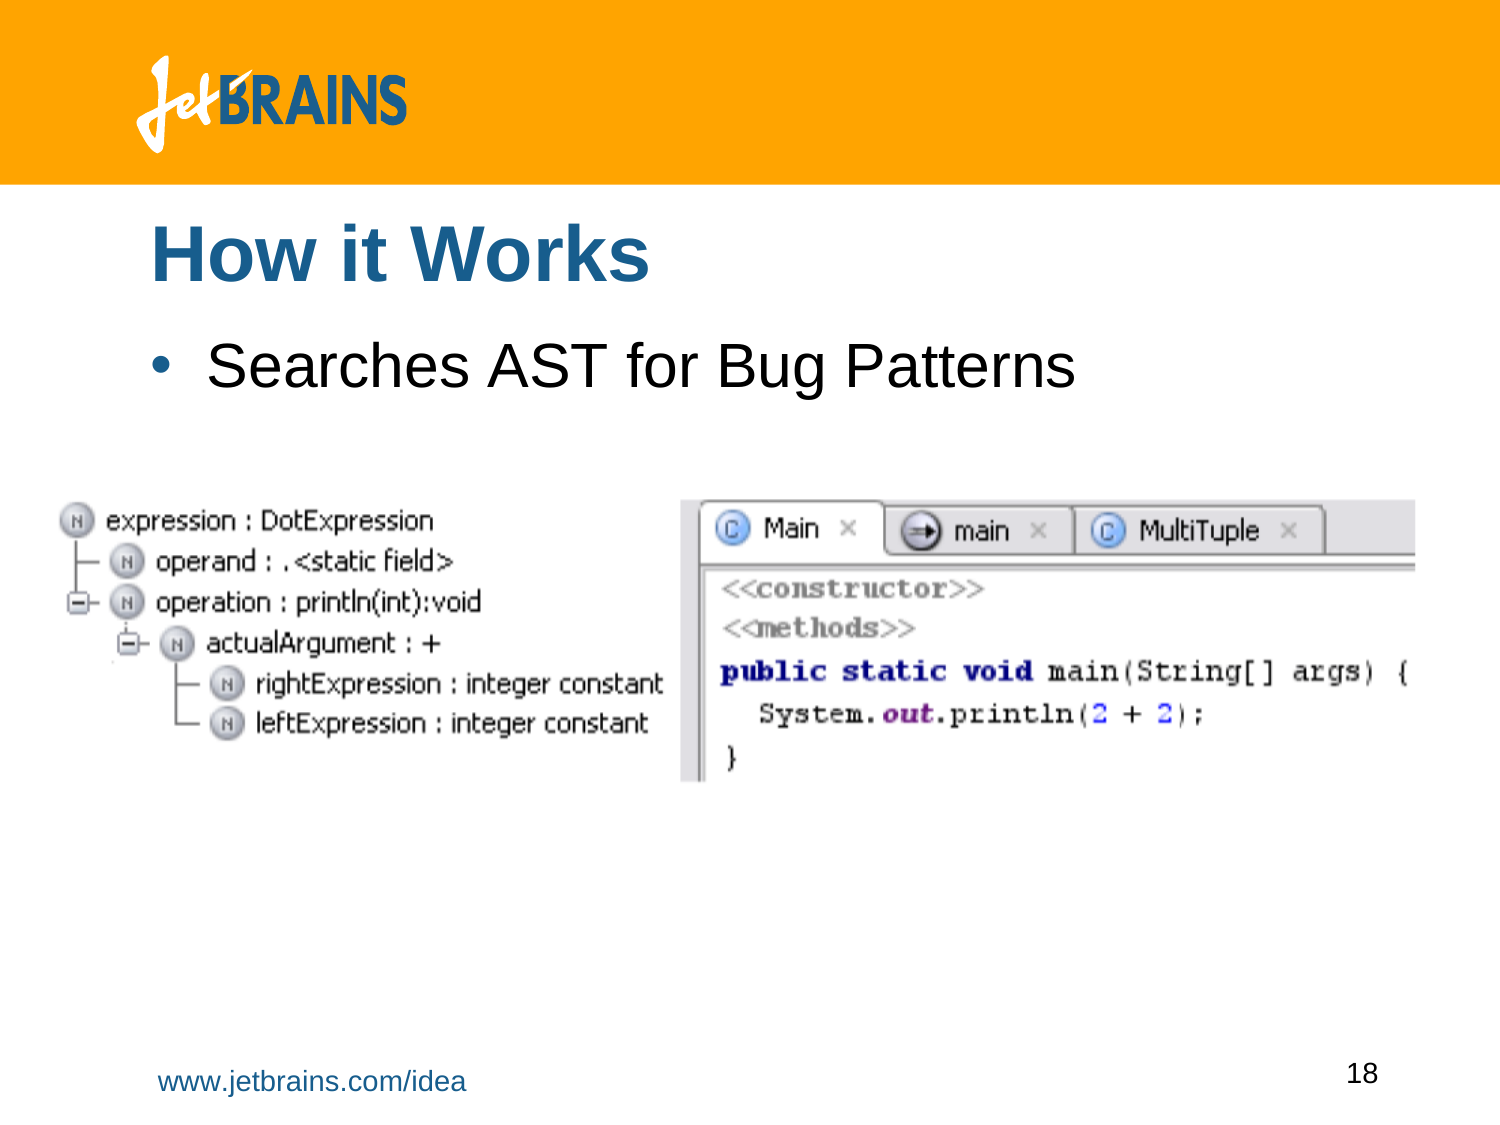

# How it Works
Searches AST for Bug Patterns